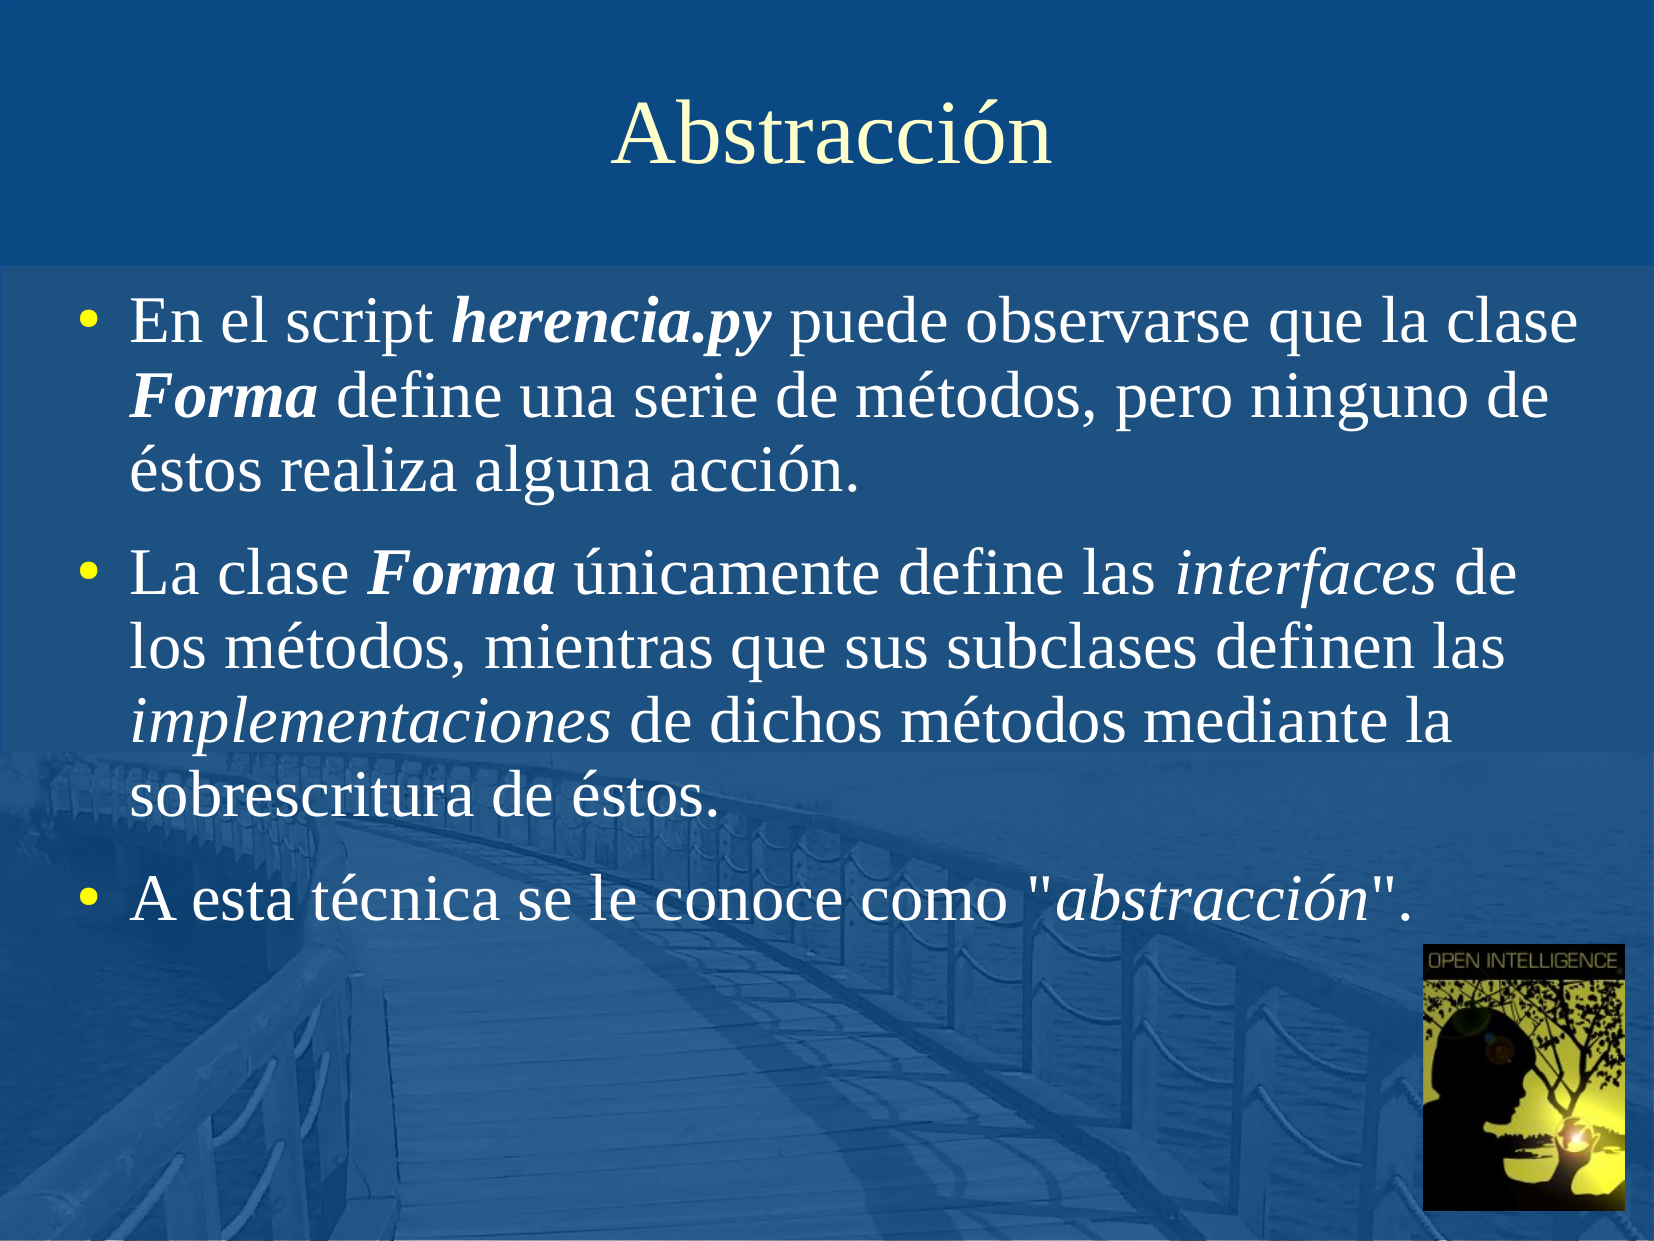

# Abstracción
En el script herencia.py puede observarse que la clase Forma define una serie de métodos, pero ninguno de éstos realiza alguna acción.
La clase Forma únicamente define las interfaces de los métodos, mientras que sus subclases definen las implementaciones de dichos métodos mediante la sobrescritura de éstos.
A esta técnica se le conoce como "abstracción".